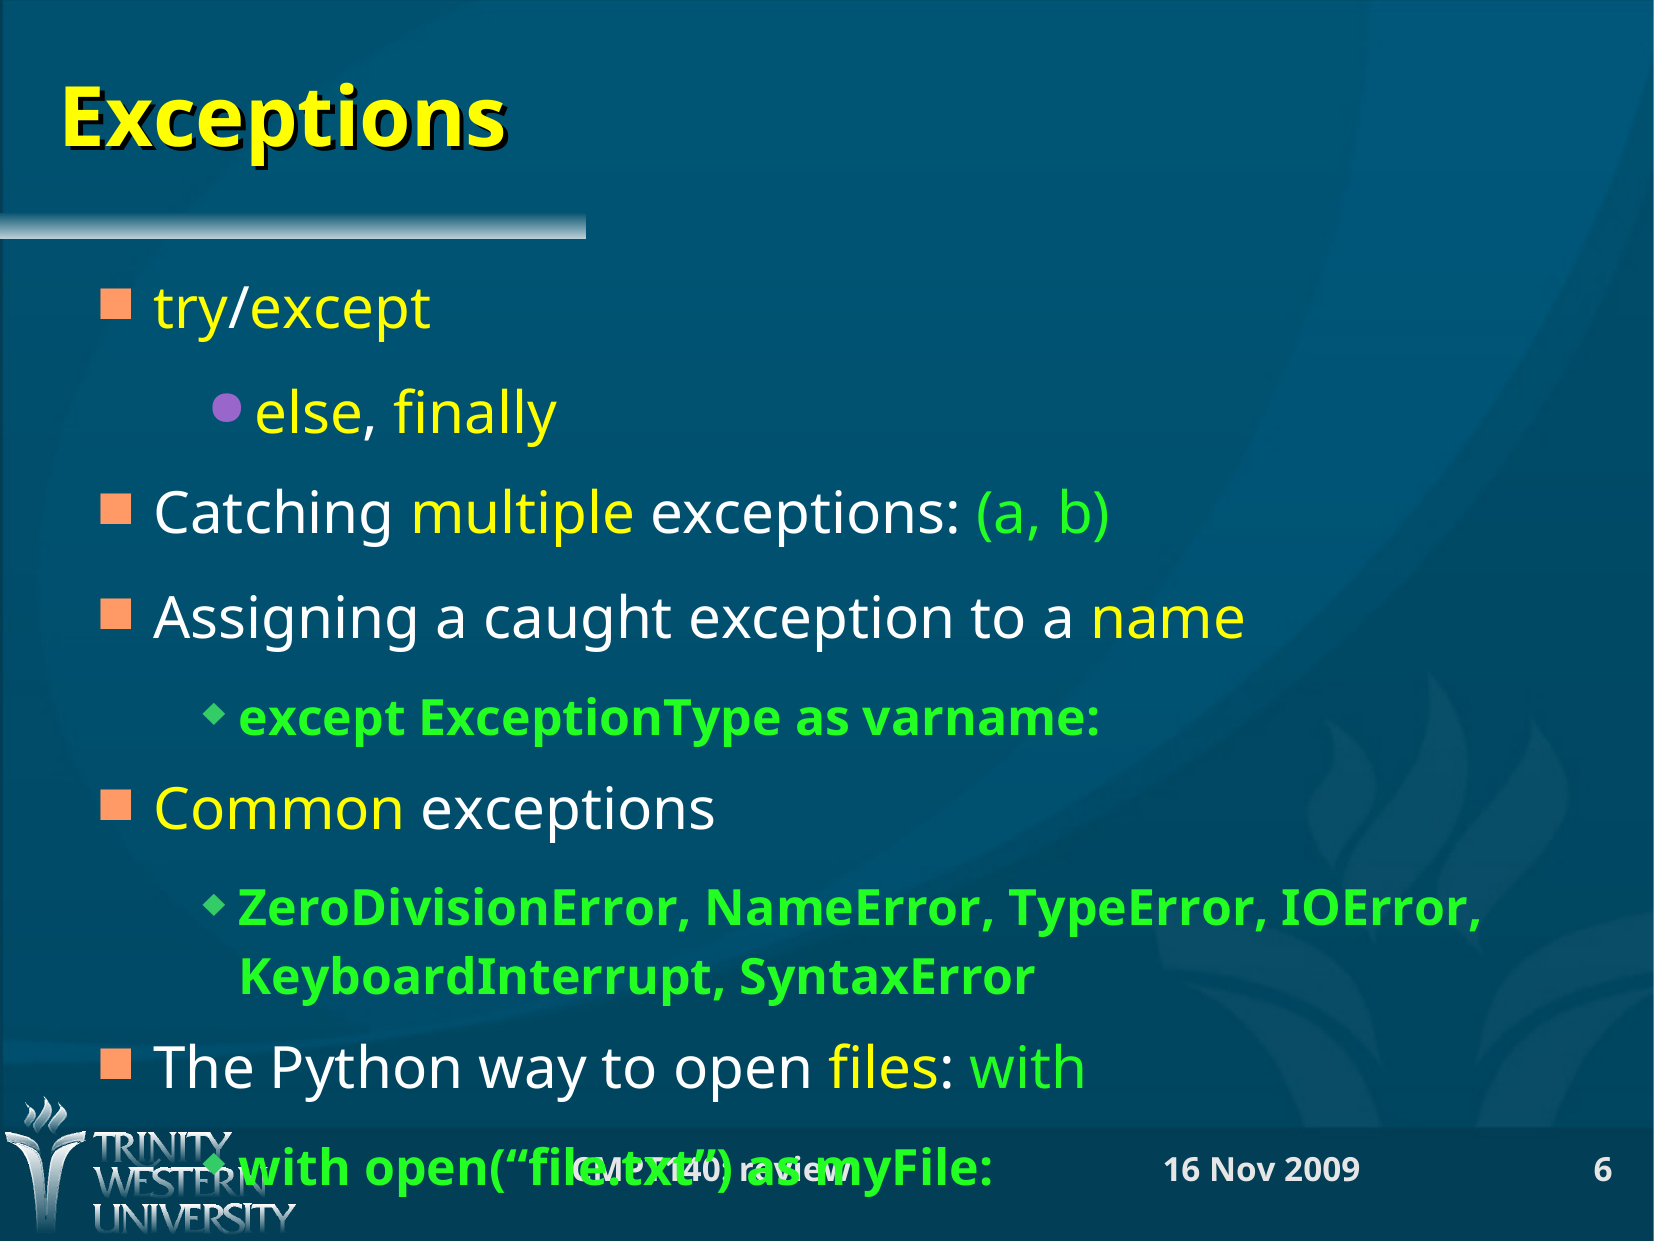

# Exceptions
try/except
else, finally
Catching multiple exceptions: (a, b)
Assigning a caught exception to a name
except ExceptionType as varname:
Common exceptions
ZeroDivisionError, NameError, TypeError, IOError, KeyboardInterrupt, SyntaxError
The Python way to open files: with
with open(“file.txt”) as myFile:
CMPT140: review
16 Nov 2009
6